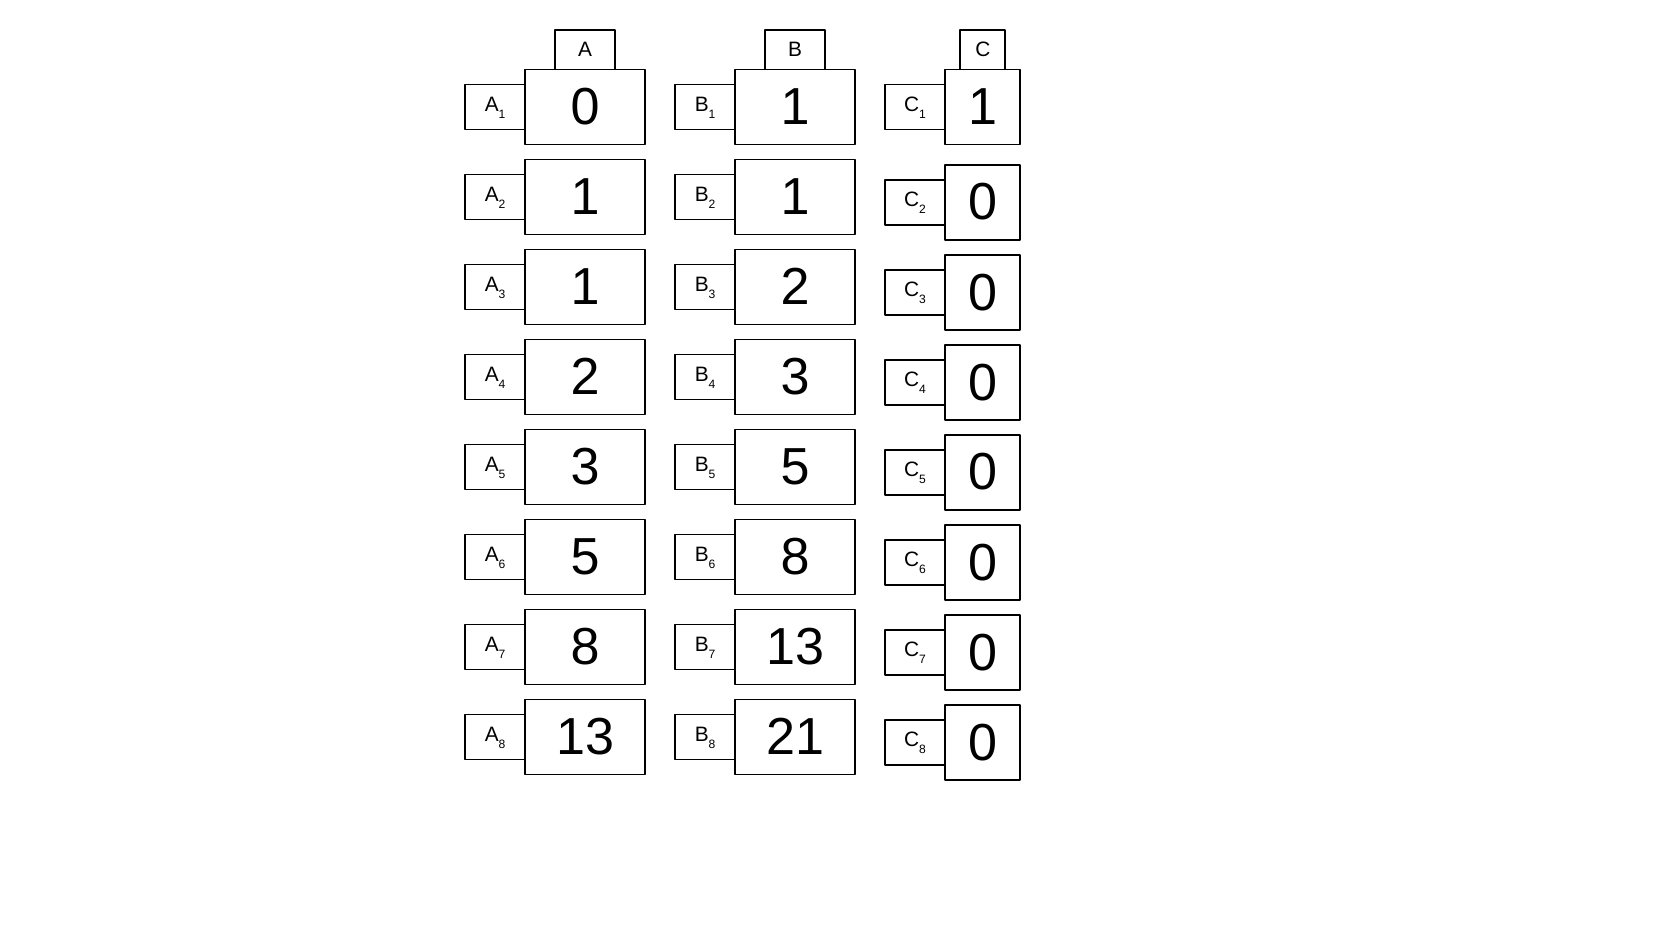

A
B
C
0
1
1
A1
B1
C1
1
1
0
A2
B2
C2
1
2
0
A3
B3
C3
2
3
0
A4
B4
C4
3
5
0
A5
B5
C5
5
8
0
A6
B6
C6
8
13
0
A7
B7
C7
13
21
0
A8
B8
C8